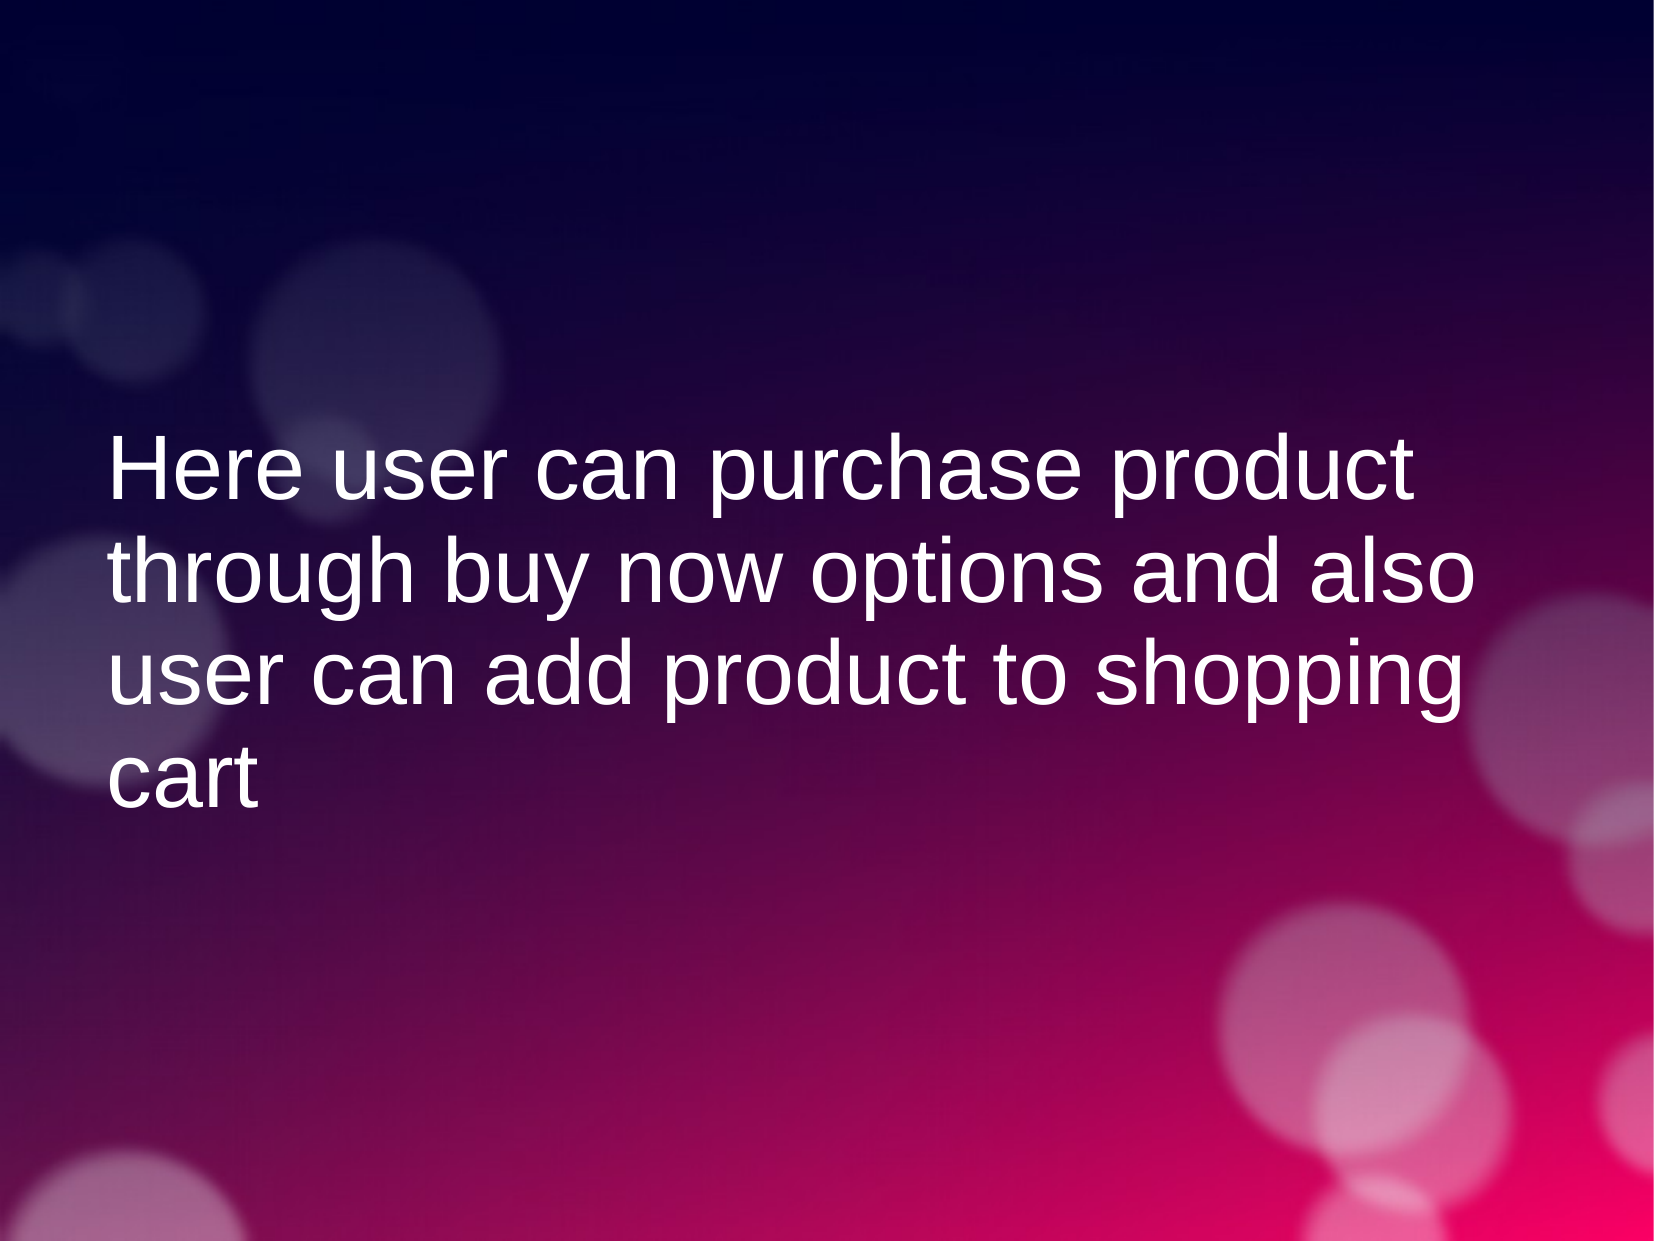

# Here user can purchase product through buy now options and also user can add product to shopping cart